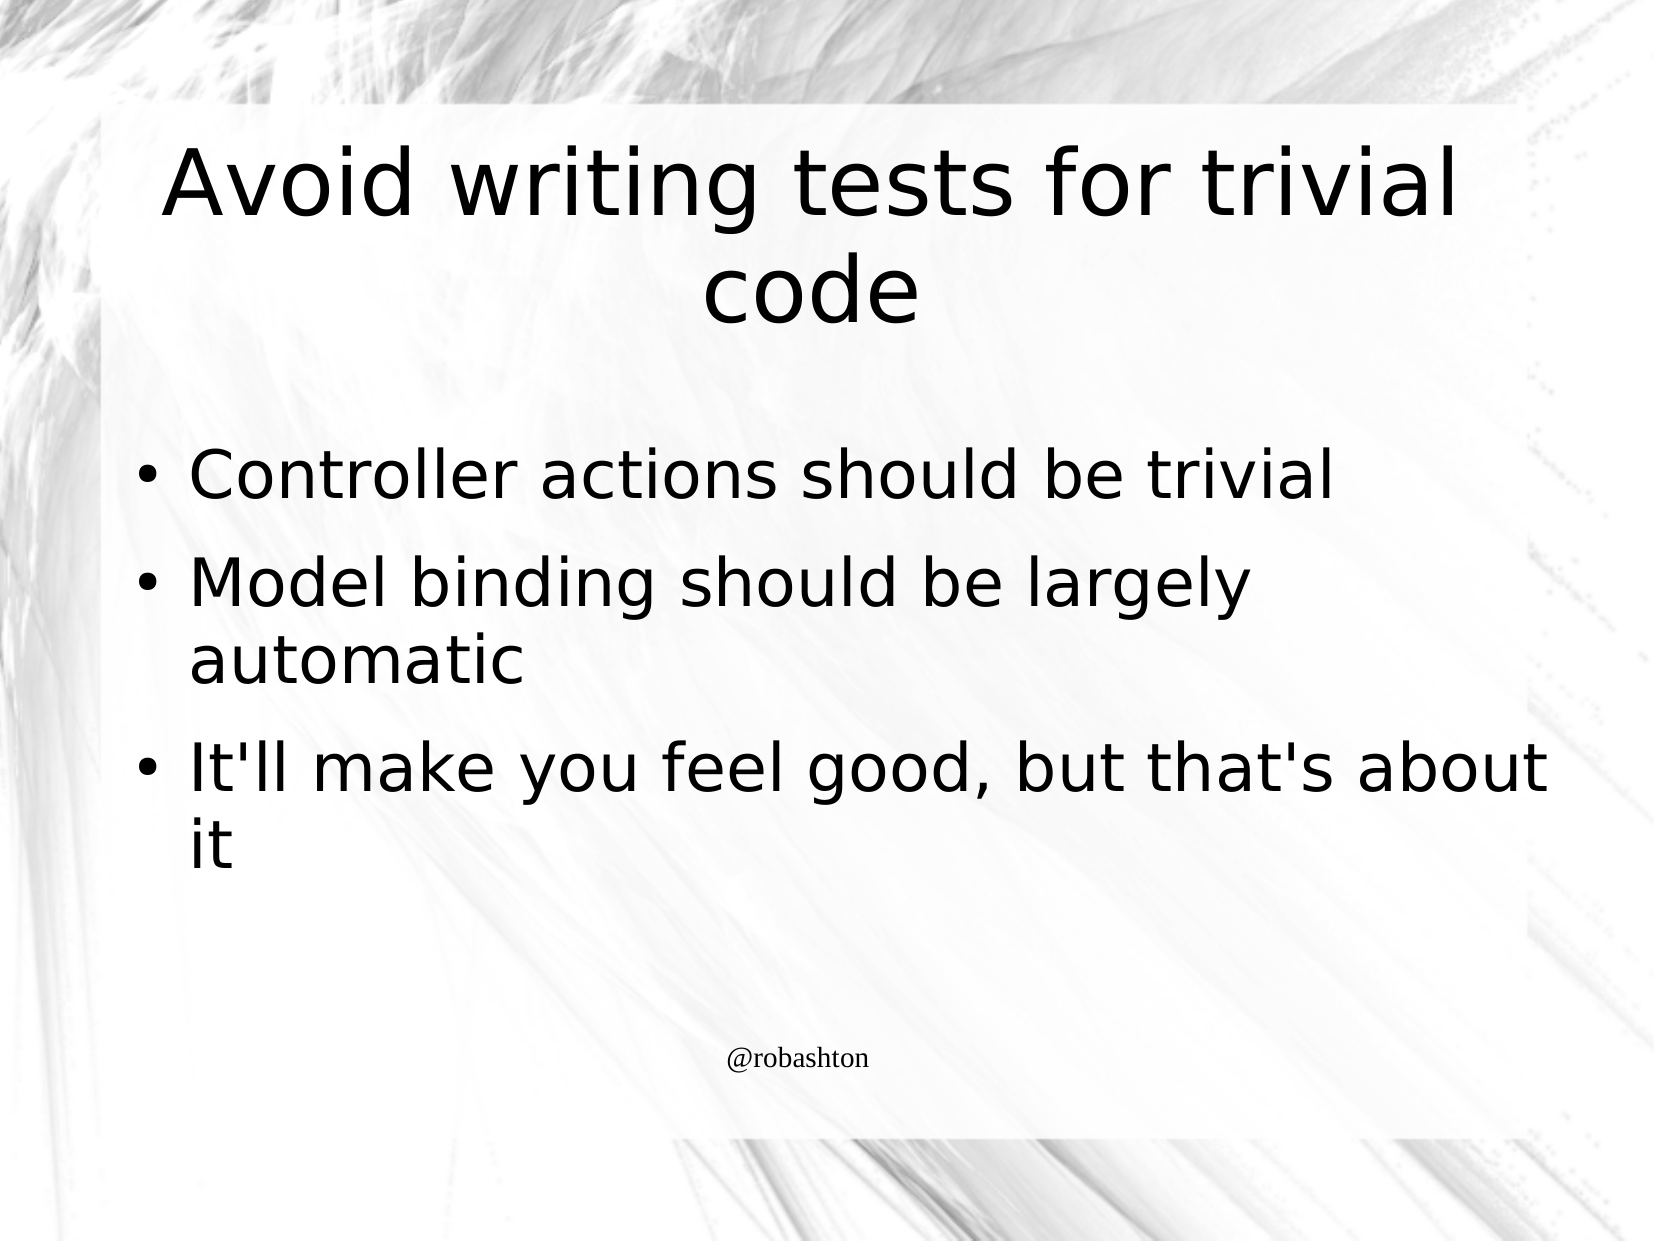

# Avoid writing tests for trivial code
Controller actions should be trivial
Model binding should be largely automatic
It'll make you feel good, but that's about it
@robashton